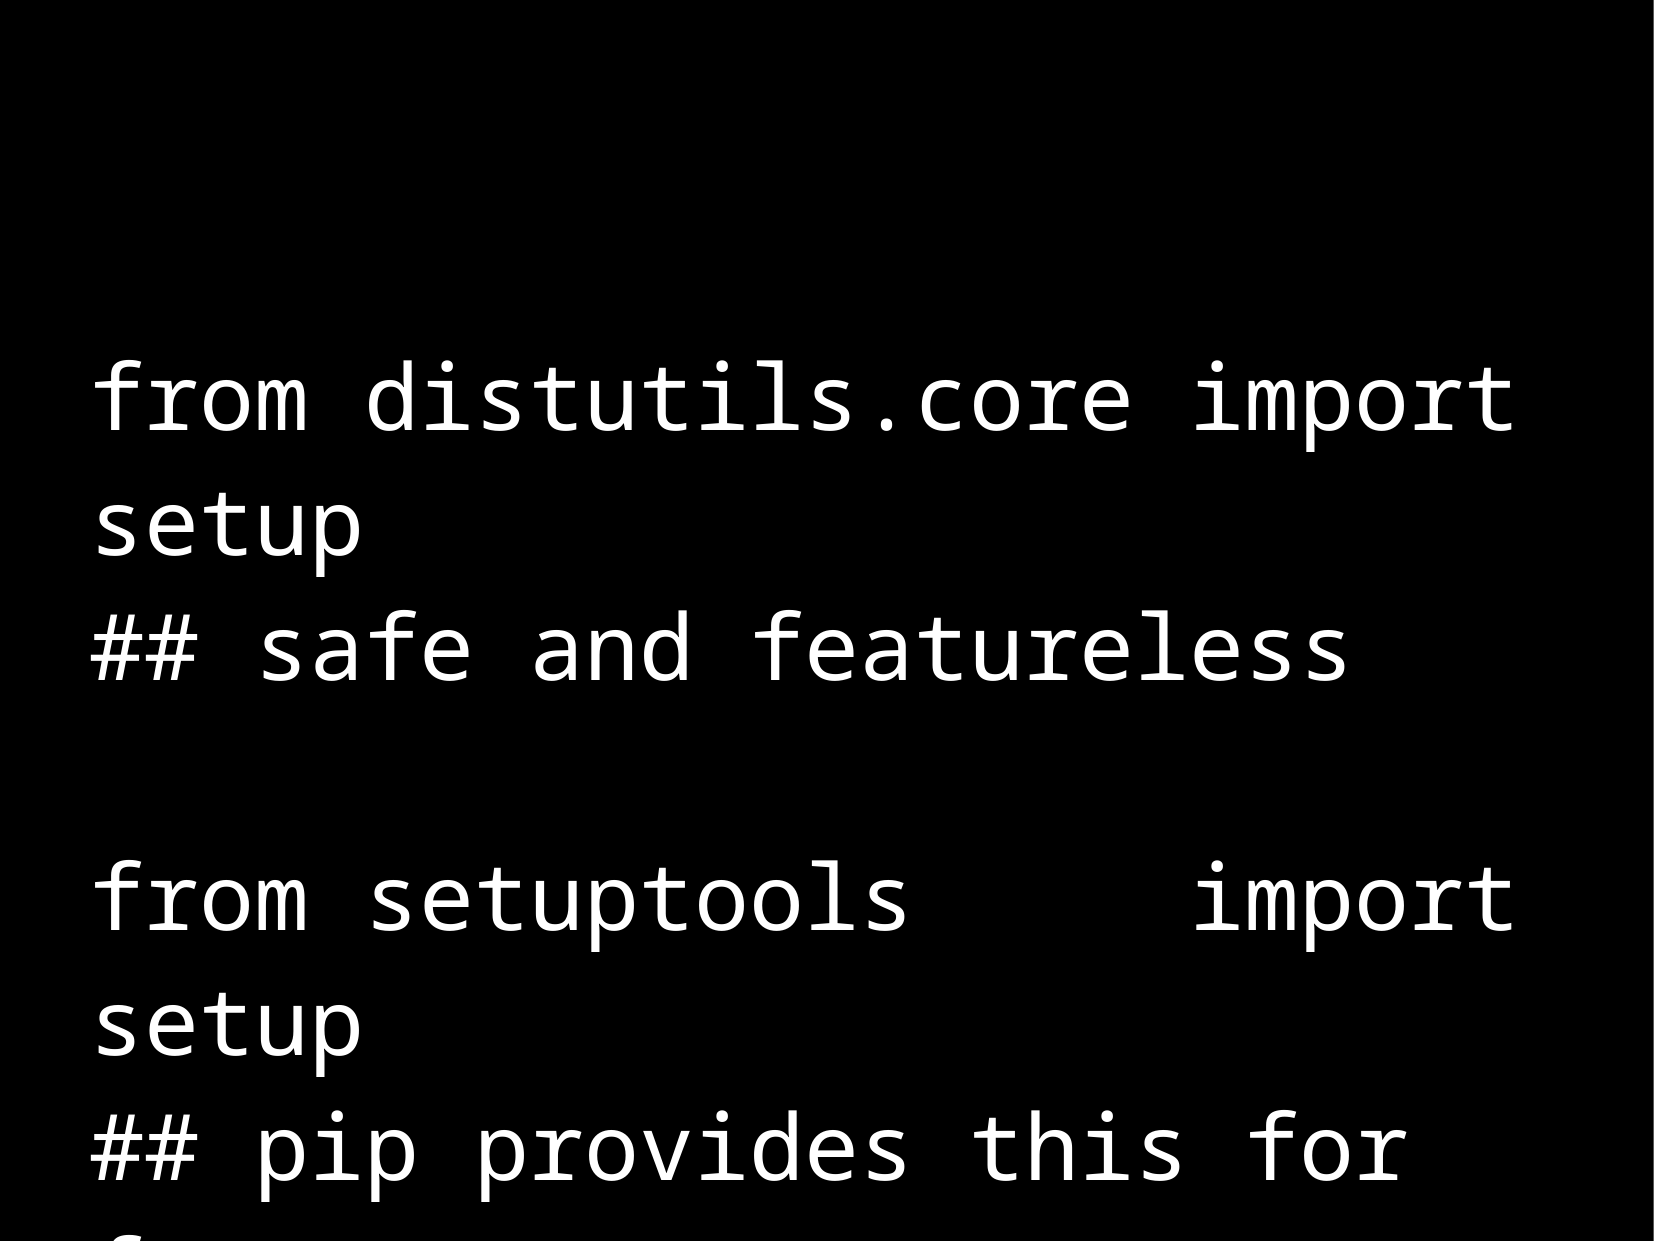

from distutils.core import setup
## safe and featureless
from setuptools import setup
## pip provides this for free
from distribute import setup